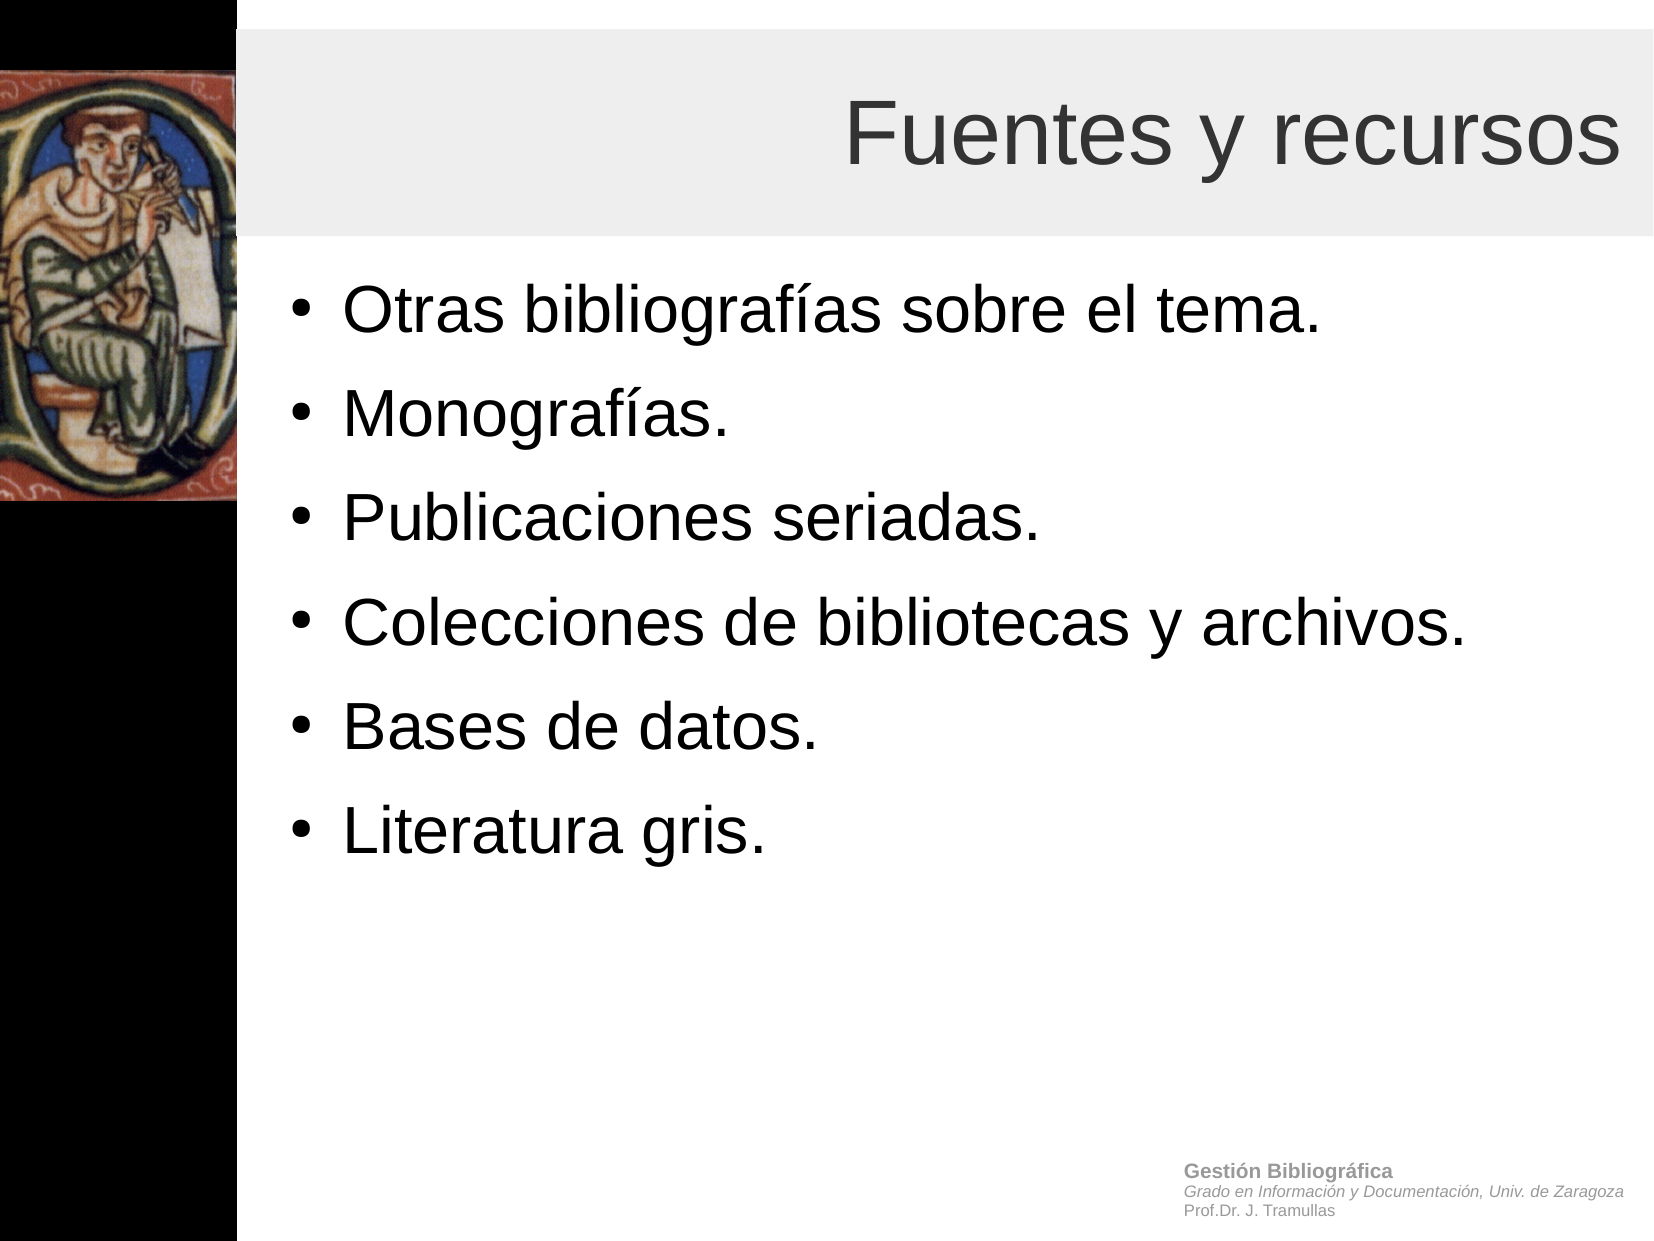

# Fuentes y recursos
Otras bibliografías sobre el tema.
Monografías.
Publicaciones seriadas.
Colecciones de bibliotecas y archivos.
Bases de datos.
Literatura gris.